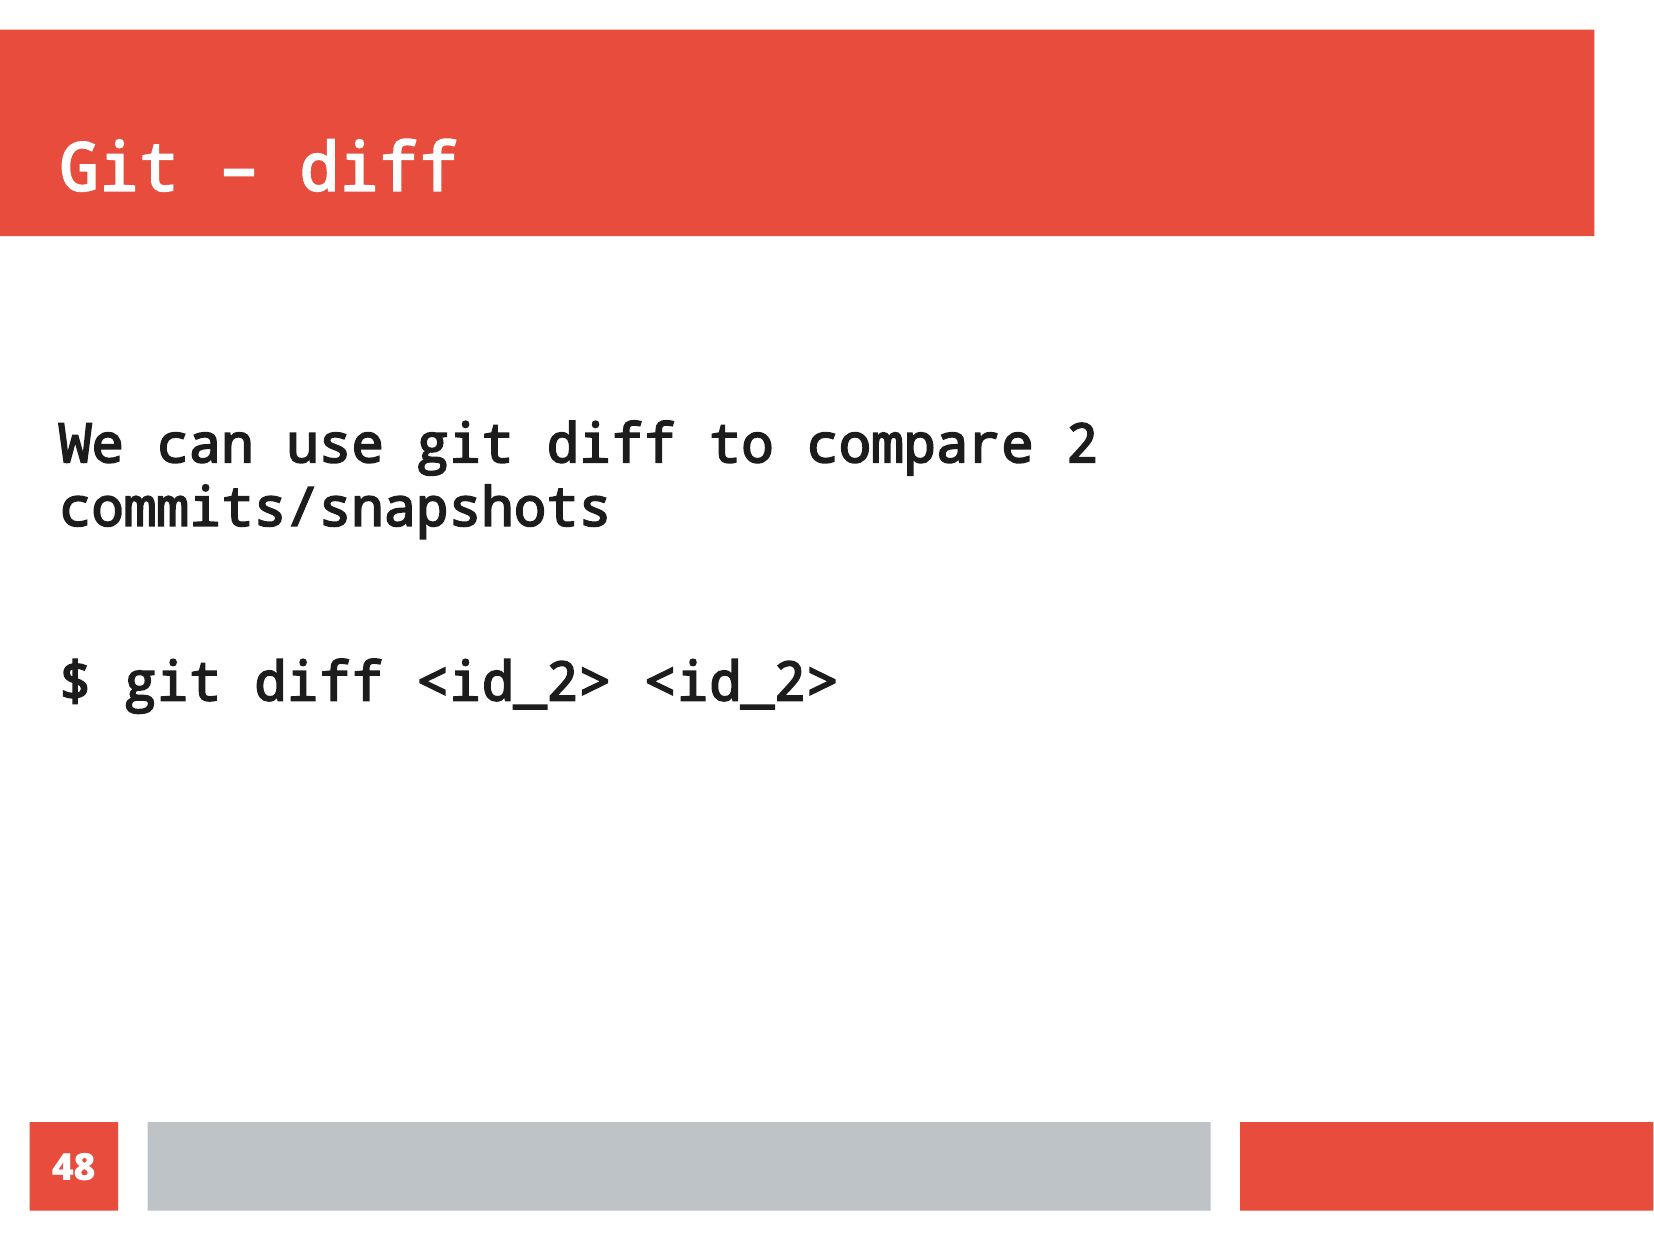

# Git – diff
We can use git diff to compare 2 commits/snapshots
$ git diff <id_2> <id_2>
48